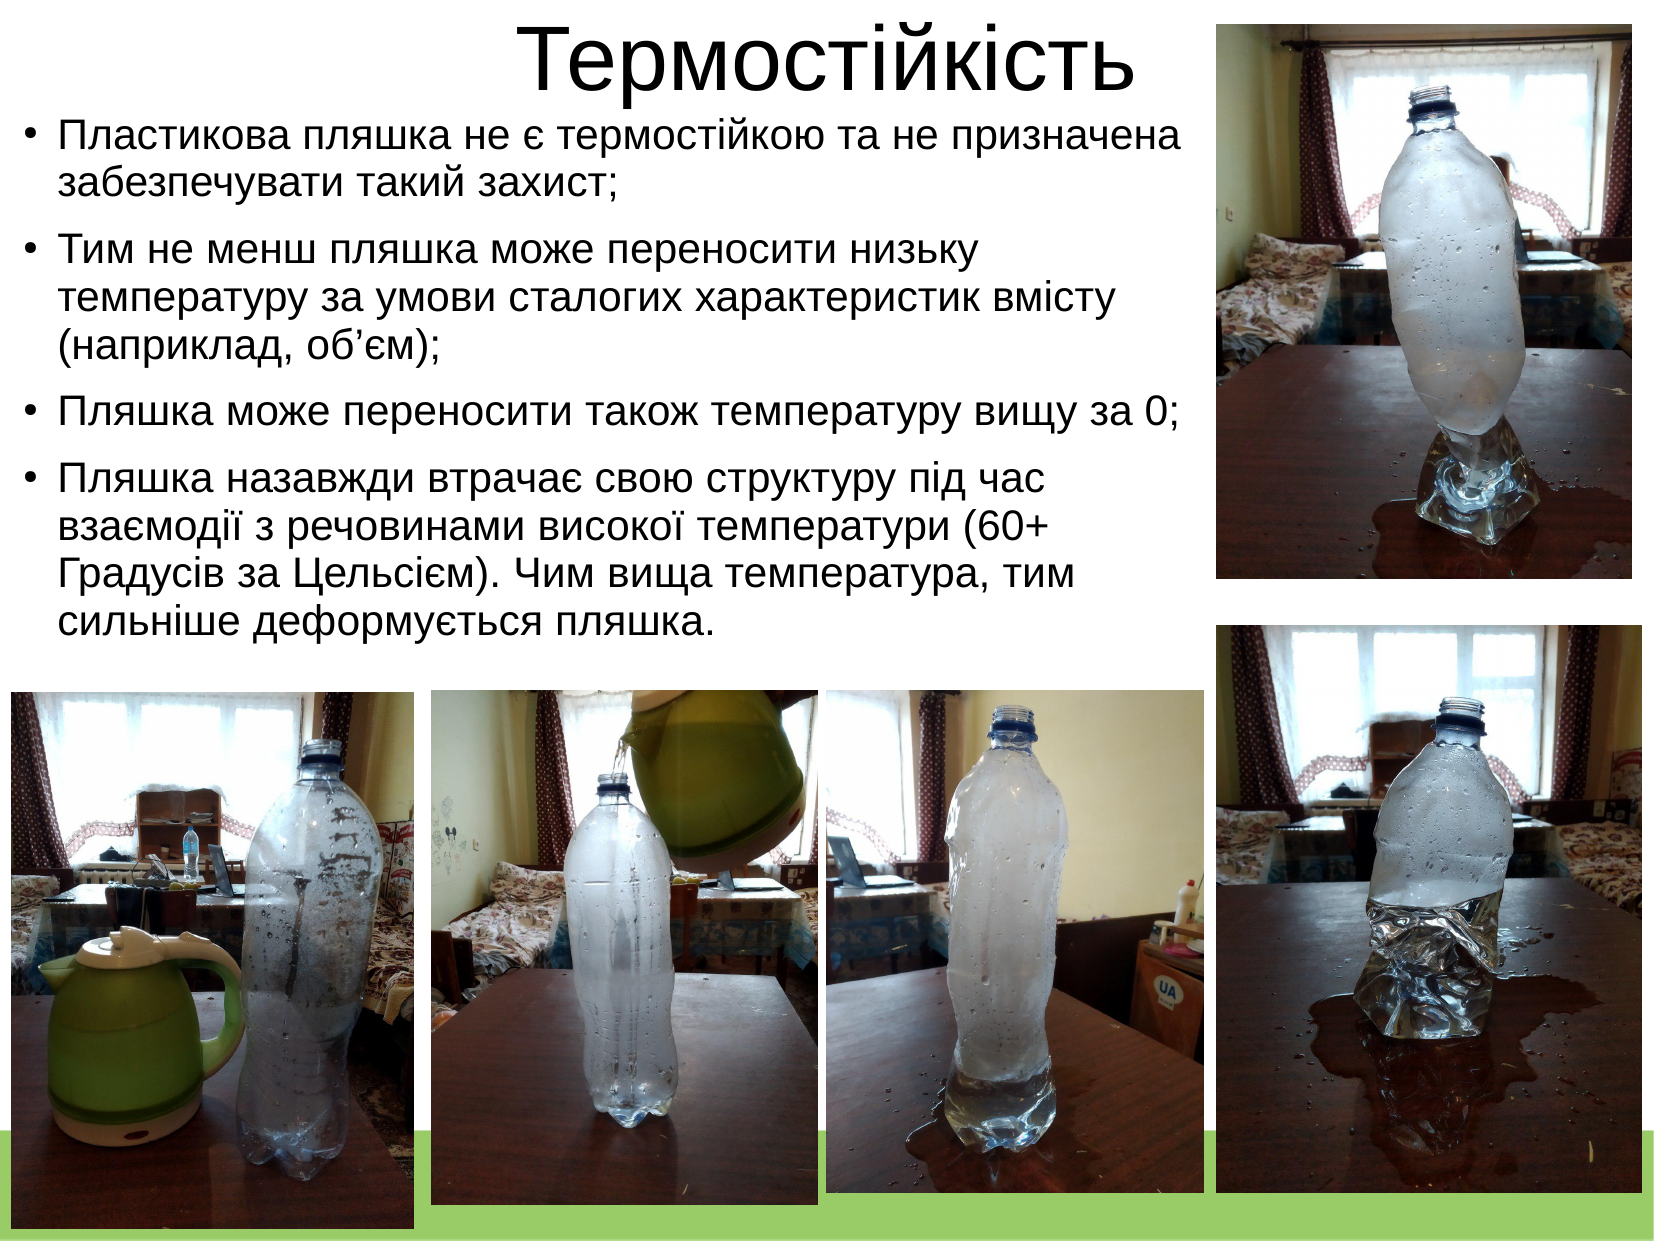

# Термостійкість
Пластикова пляшка не є термостійкою та не призначена забезпечувати такий захист;
Тим не менш пляшка може переносити низьку температуру за умови сталогих характеристик вмісту (наприклад, об’єм);
Пляшка може переносити також температуру вищу за 0;
Пляшка назавжди втрачає свою структуру під час взаємодії з речовинами високої температури (60+ Градусів за Цельсієм). Чим вища температура, тим сильніше деформується пляшка.